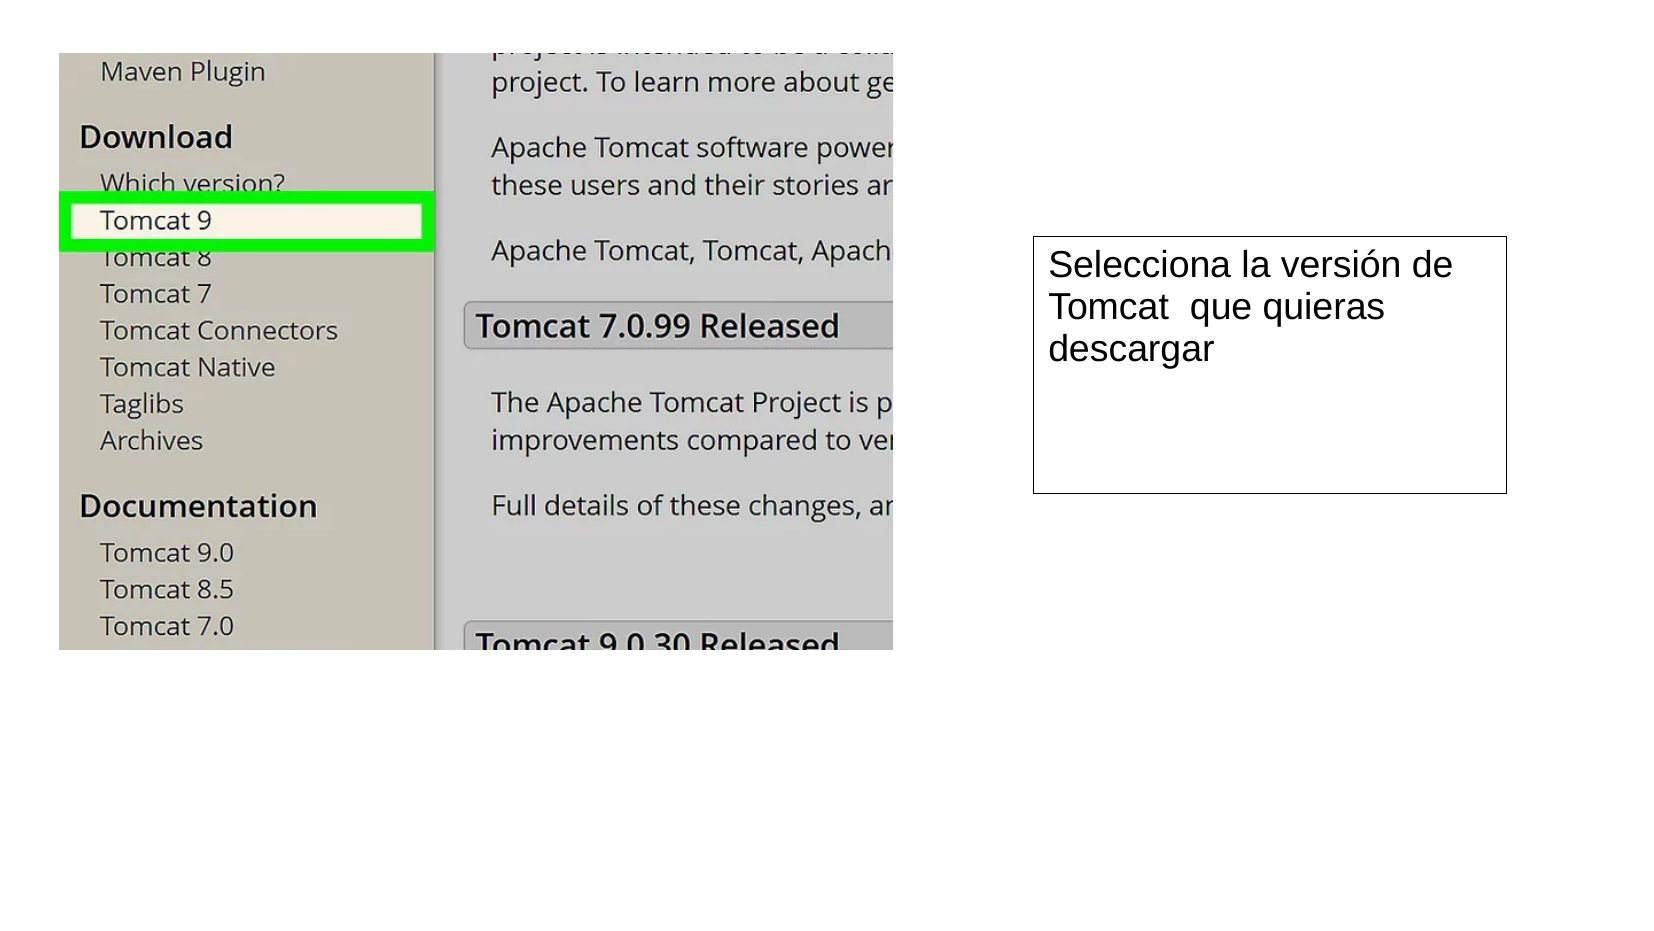

#
Selecciona la versión de Tomcat que quieras descargar